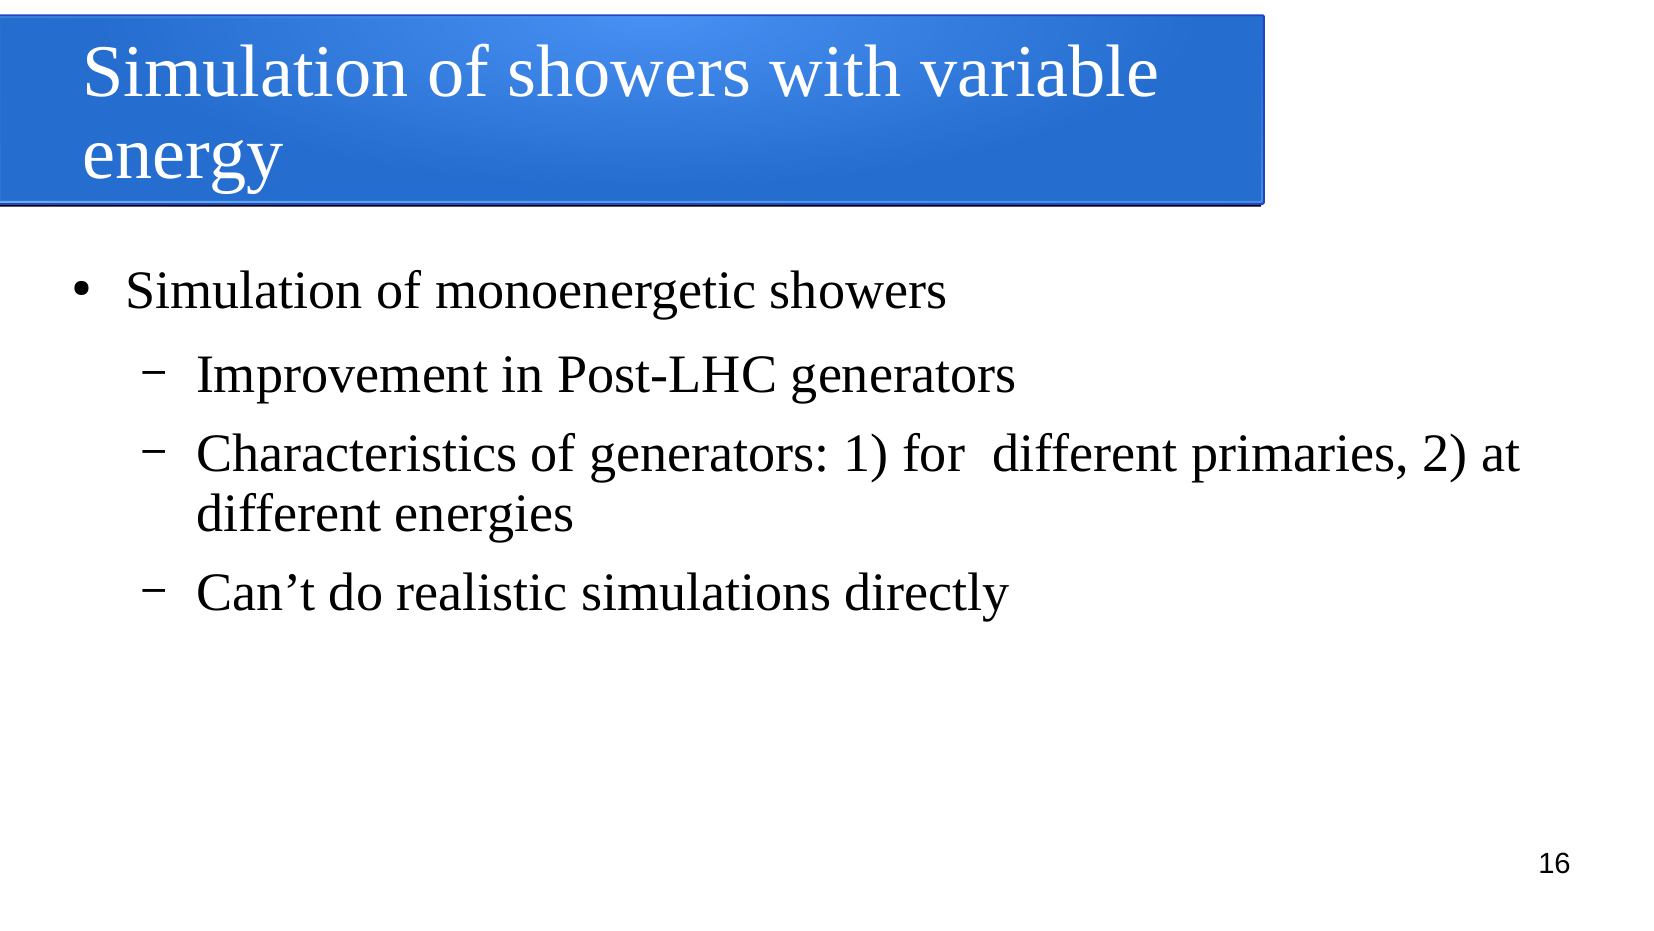

# Simulation of showers with variable energy
Simulation of monoenergetic showers
Improvement in Post-LHC generators
Characteristics of generators: 1) for different primaries, 2) at different energies
Can’t do realistic simulations directly